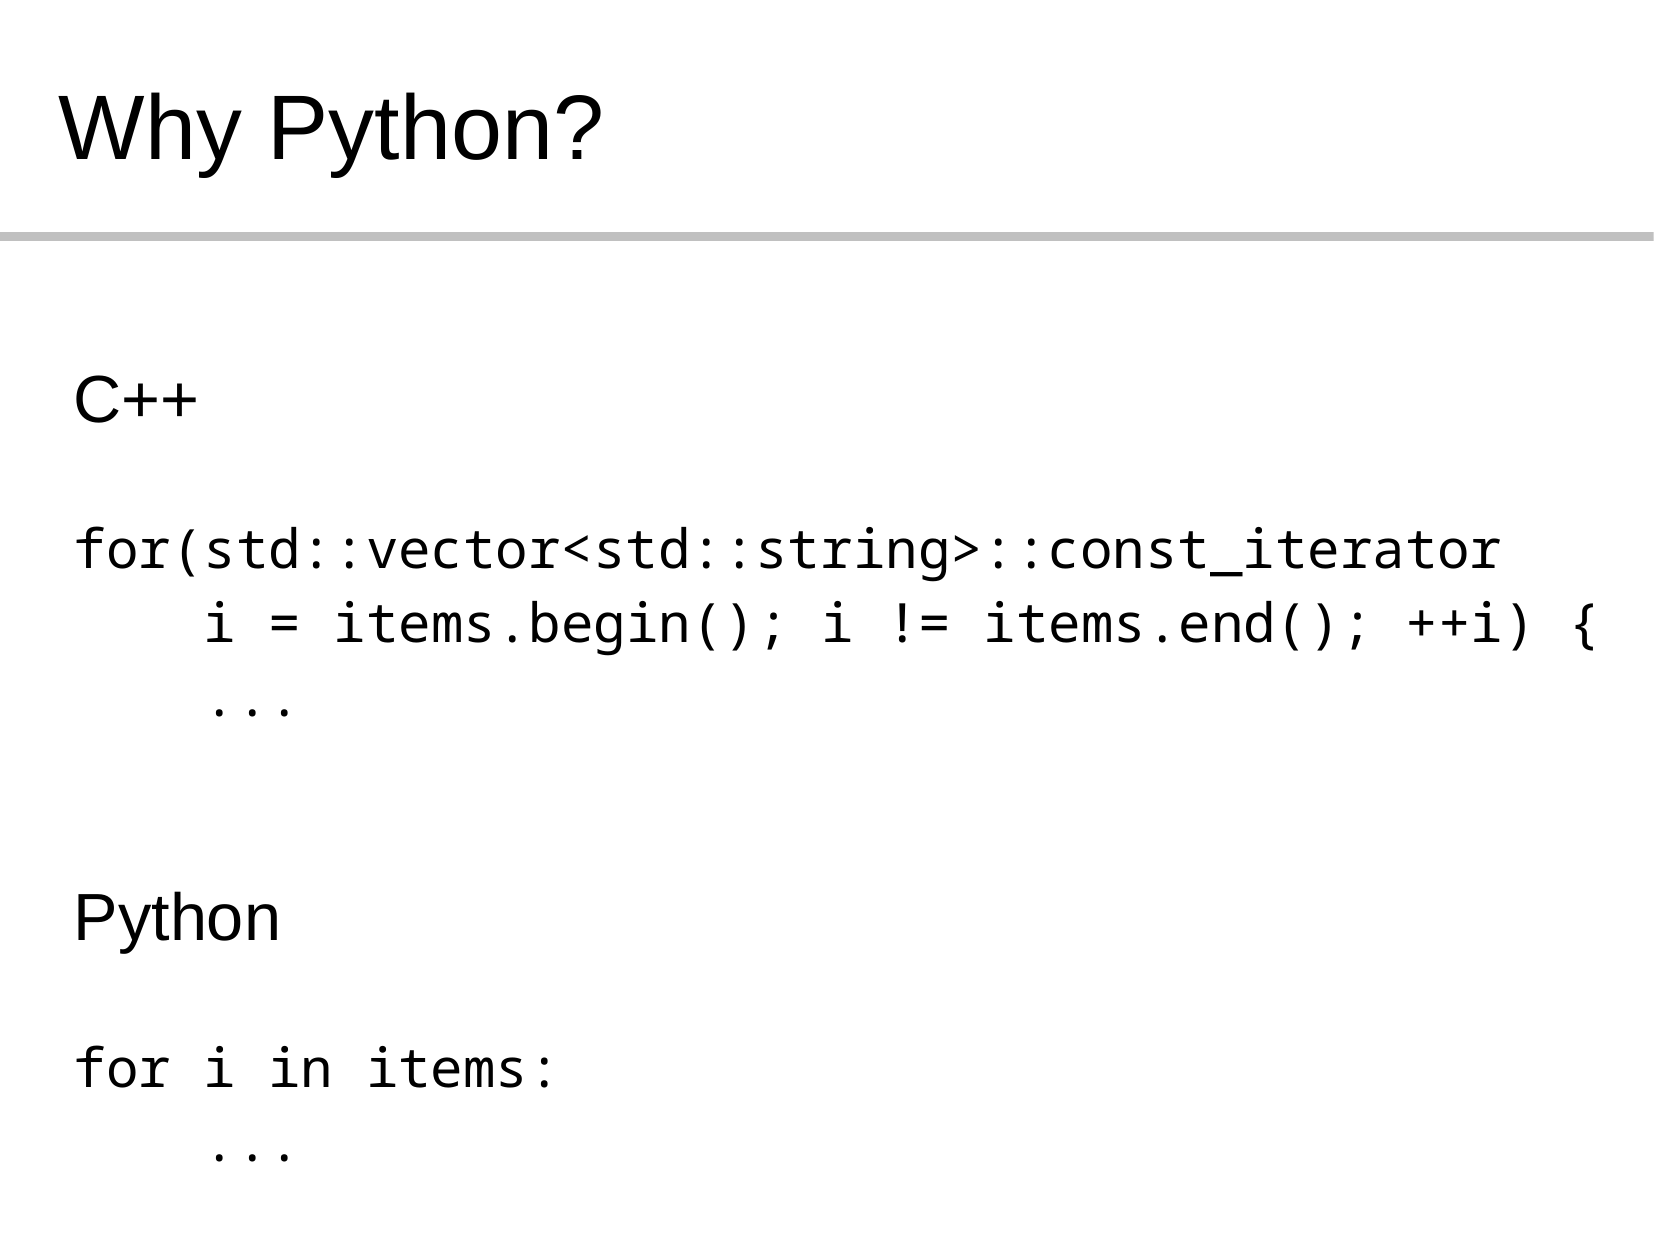

# Why Python?
C++
for(std::vector<std::string>::const_iterator
 i = items.begin(); i != items.end(); ++i) {
 ...
Python
for i in items:
 ...